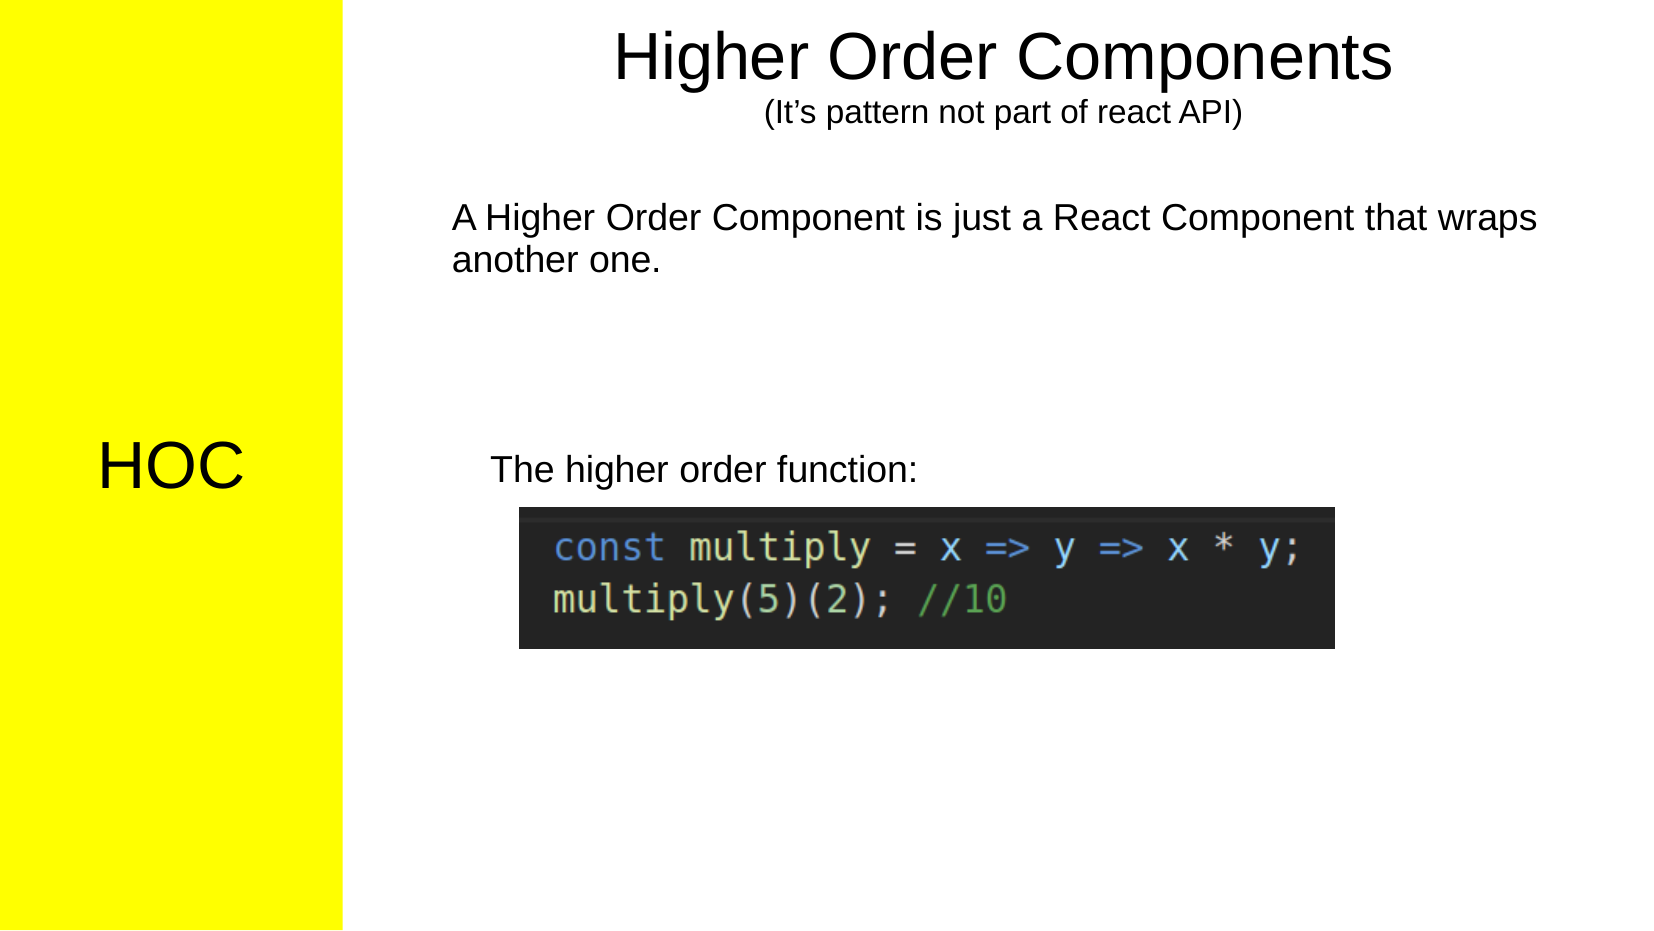

# HOC
Higher Order Components
(It’s pattern not part of react API)
A Higher Order Component is just a React Component that wraps another one.
	The higher order function: